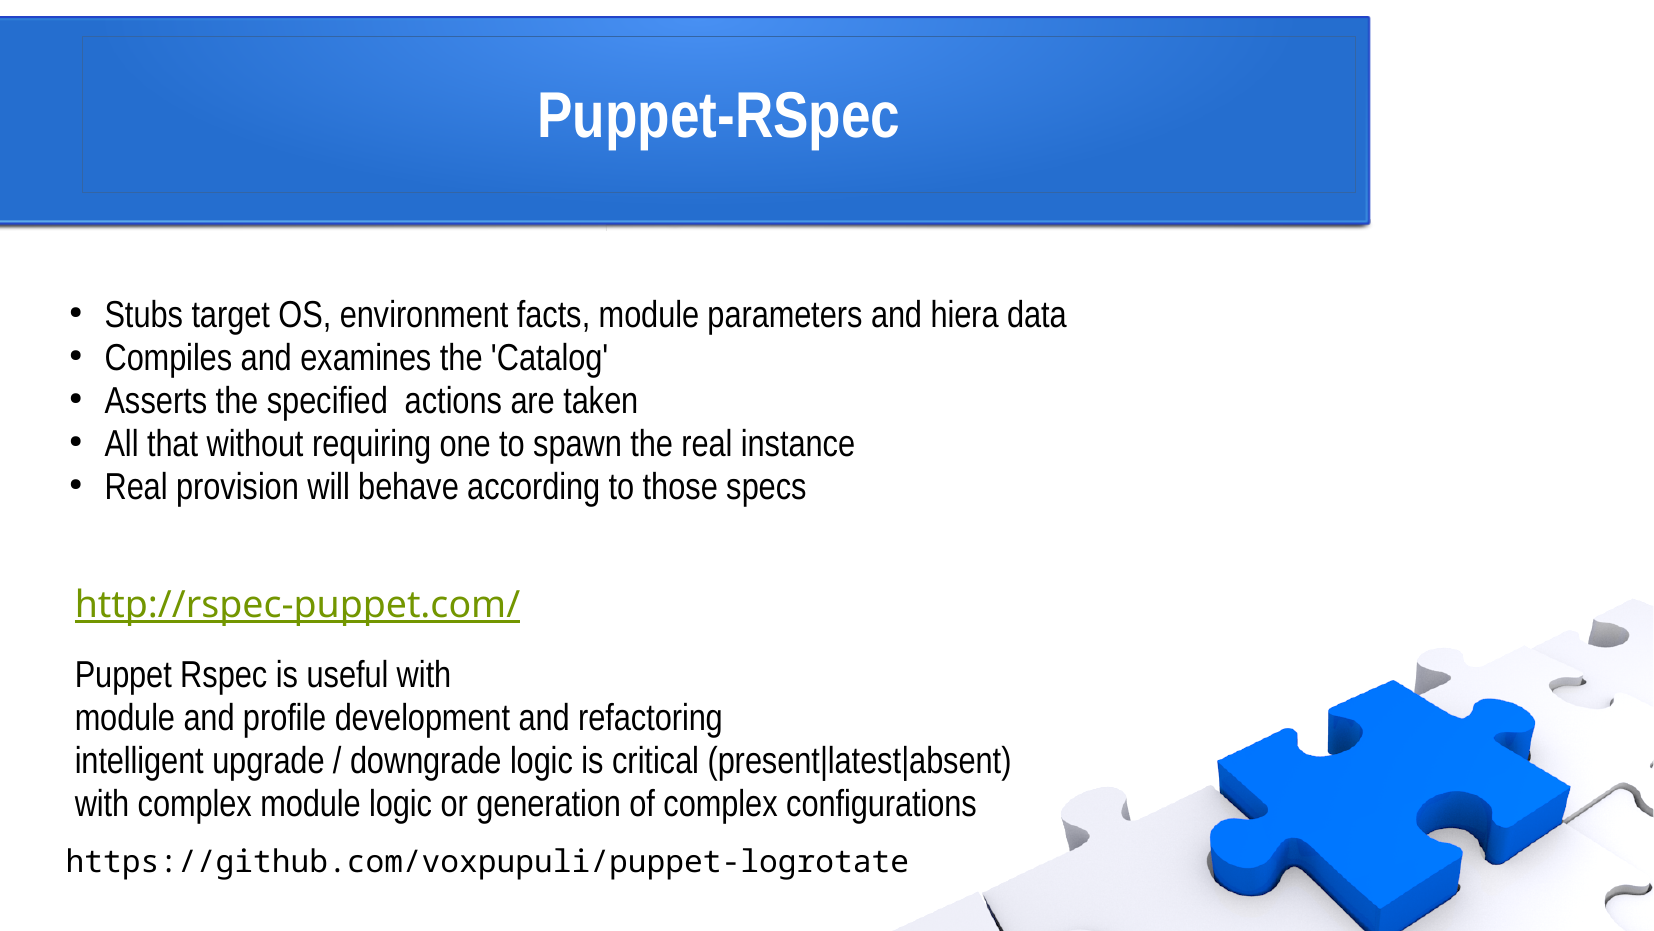

# Puppet-RSpec
Stubs target OS, environment facts, module parameters and hiera data
Compiles and examines the 'Catalog'
Asserts the specified actions are taken
All that without requiring one to spawn the real instance
Real provision will behave according to those specs
http://rspec-puppet.com/
Puppet Rspec is useful with
module and profile development and refactoring
intelligent upgrade / downgrade logic is critical (present|latest|absent)
with complex module logic or generation of complex configurations
https://github.com/voxpupuli/puppet-logrotate